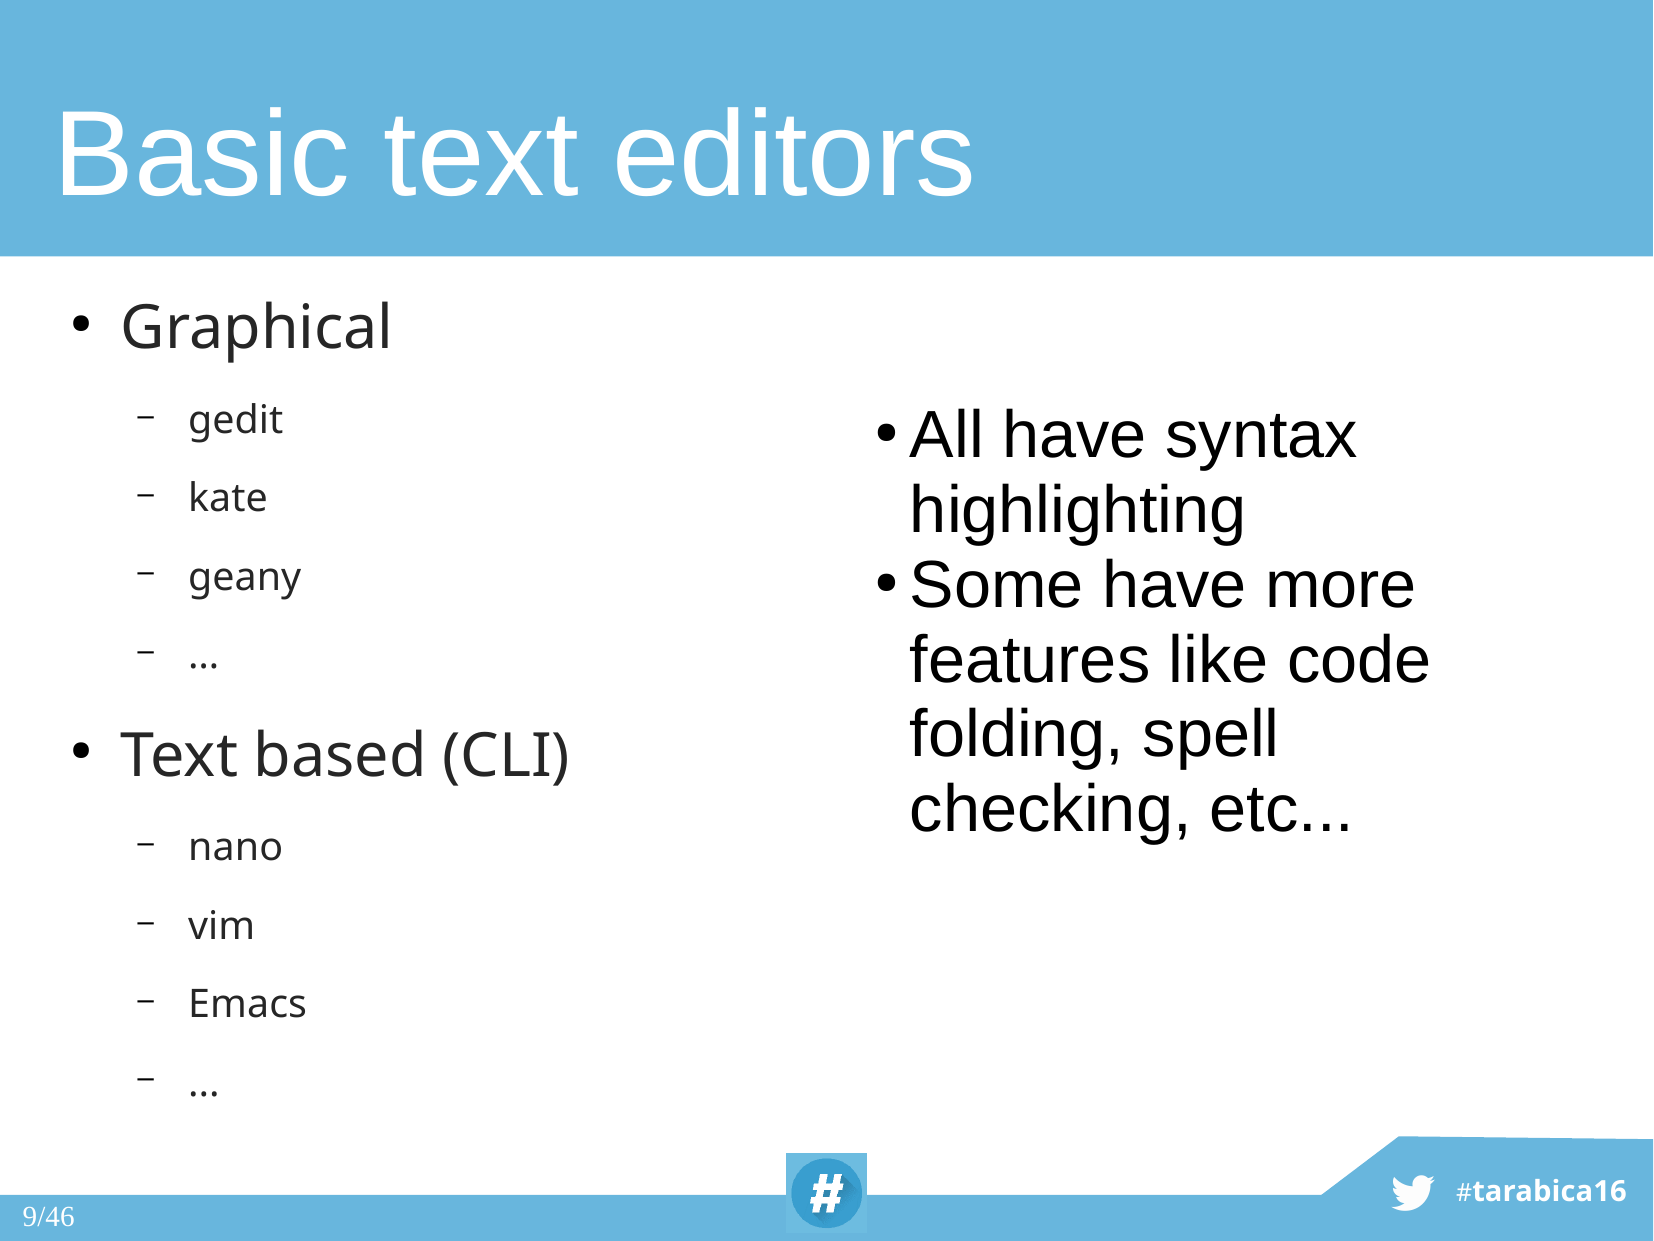

# Basic text editors
Graphical
gedit
kate
geany
…
Text based (CLI)
nano
vim
Emacs
...
All have syntax highlighting
Some have more features like code folding, spell checking, etc...
9